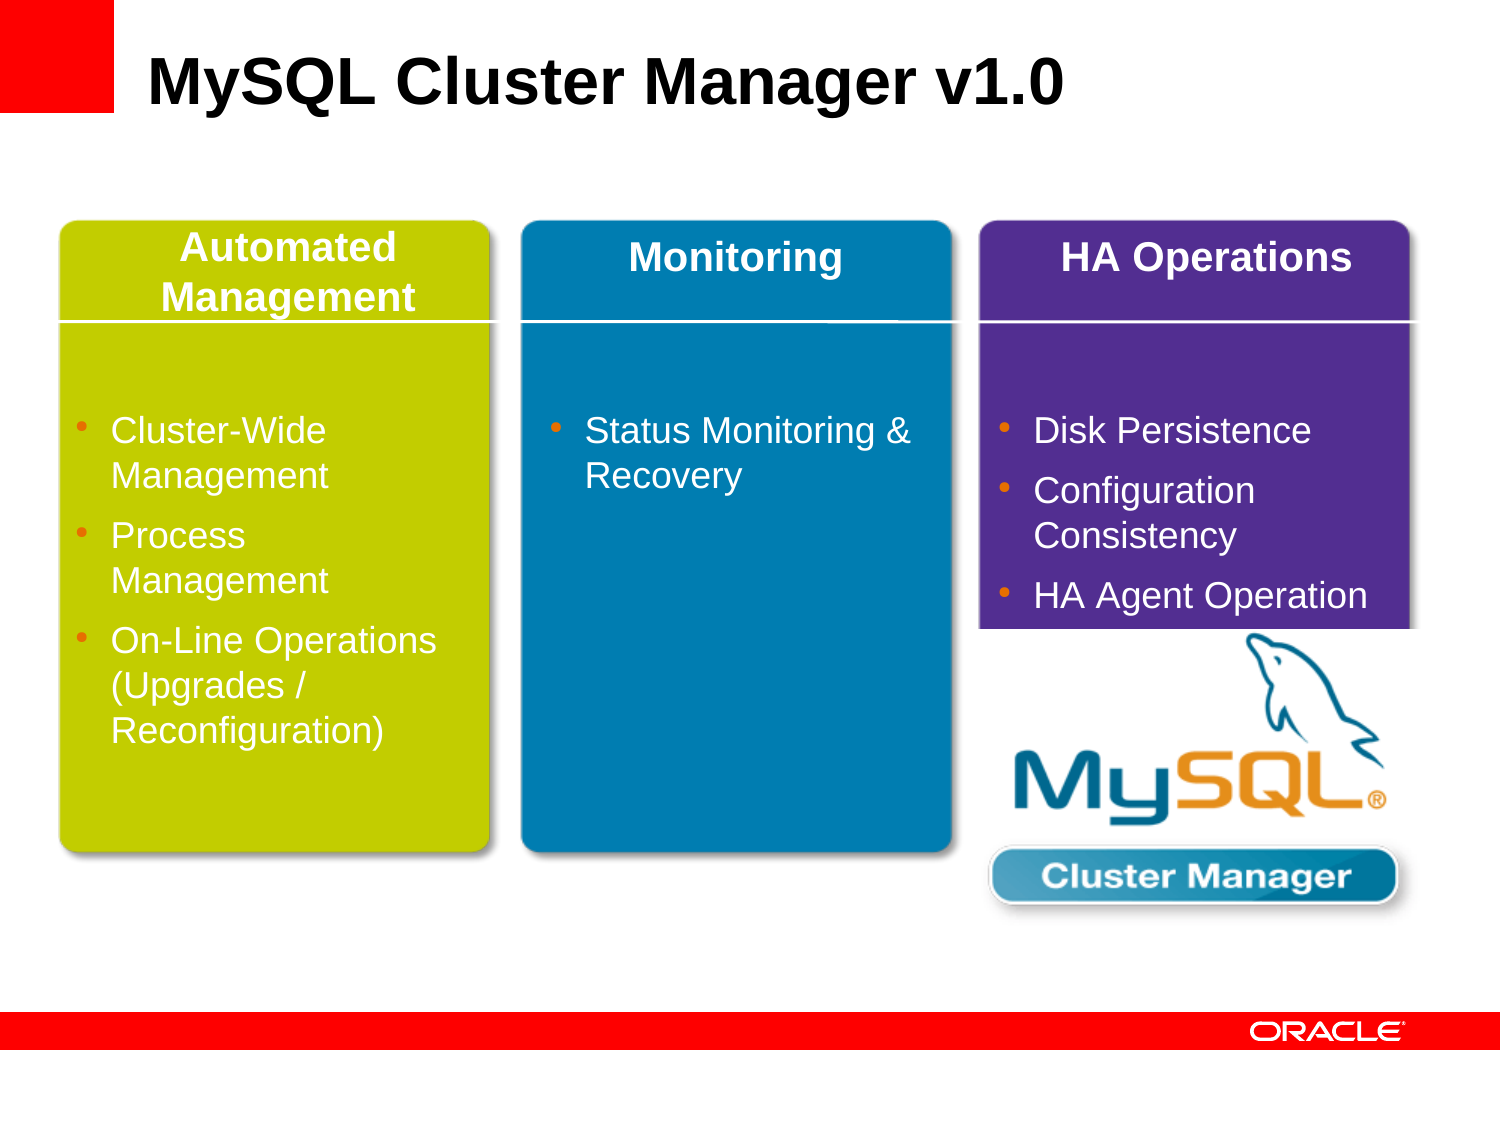

# MySQL Cluster Manager v1.0
Automated
Management
Monitoring
HA Operations
Cluster-Wide Management
Process Management
On-Line Operations (Upgrades / Reconfiguration)
Status Monitoring & Recovery
Disk Persistence
Configuration Consistency
HA Agent Operation